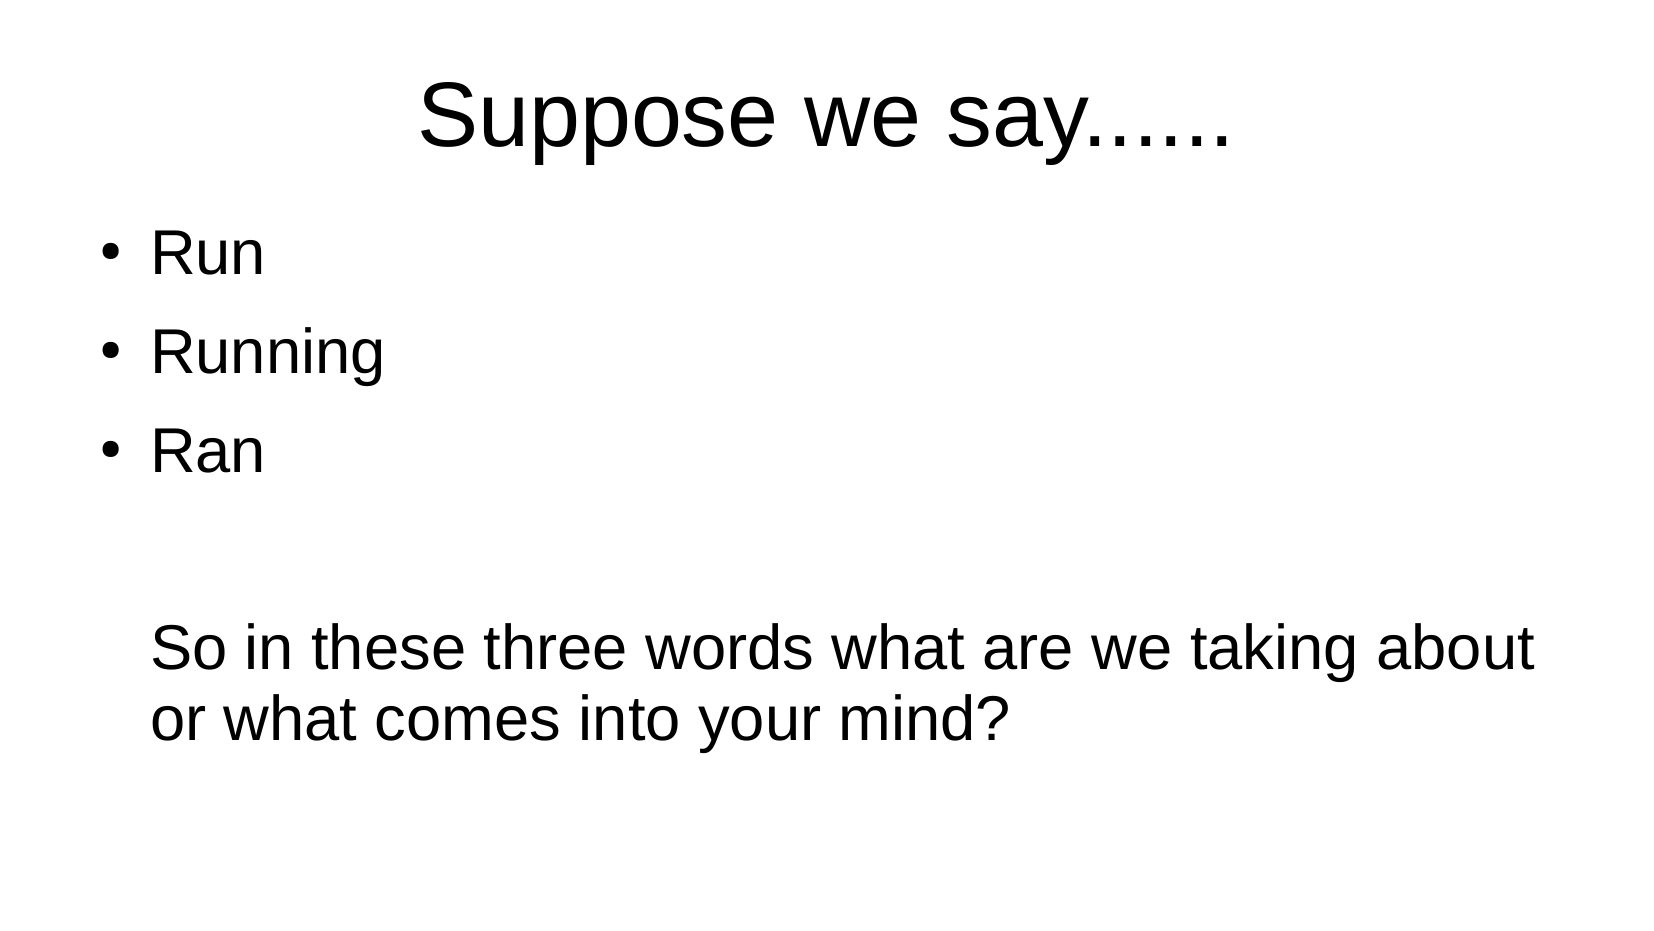

# Suppose we say......
Run
Running
Ran
So in these three words what are we taking about or what comes into your mind?